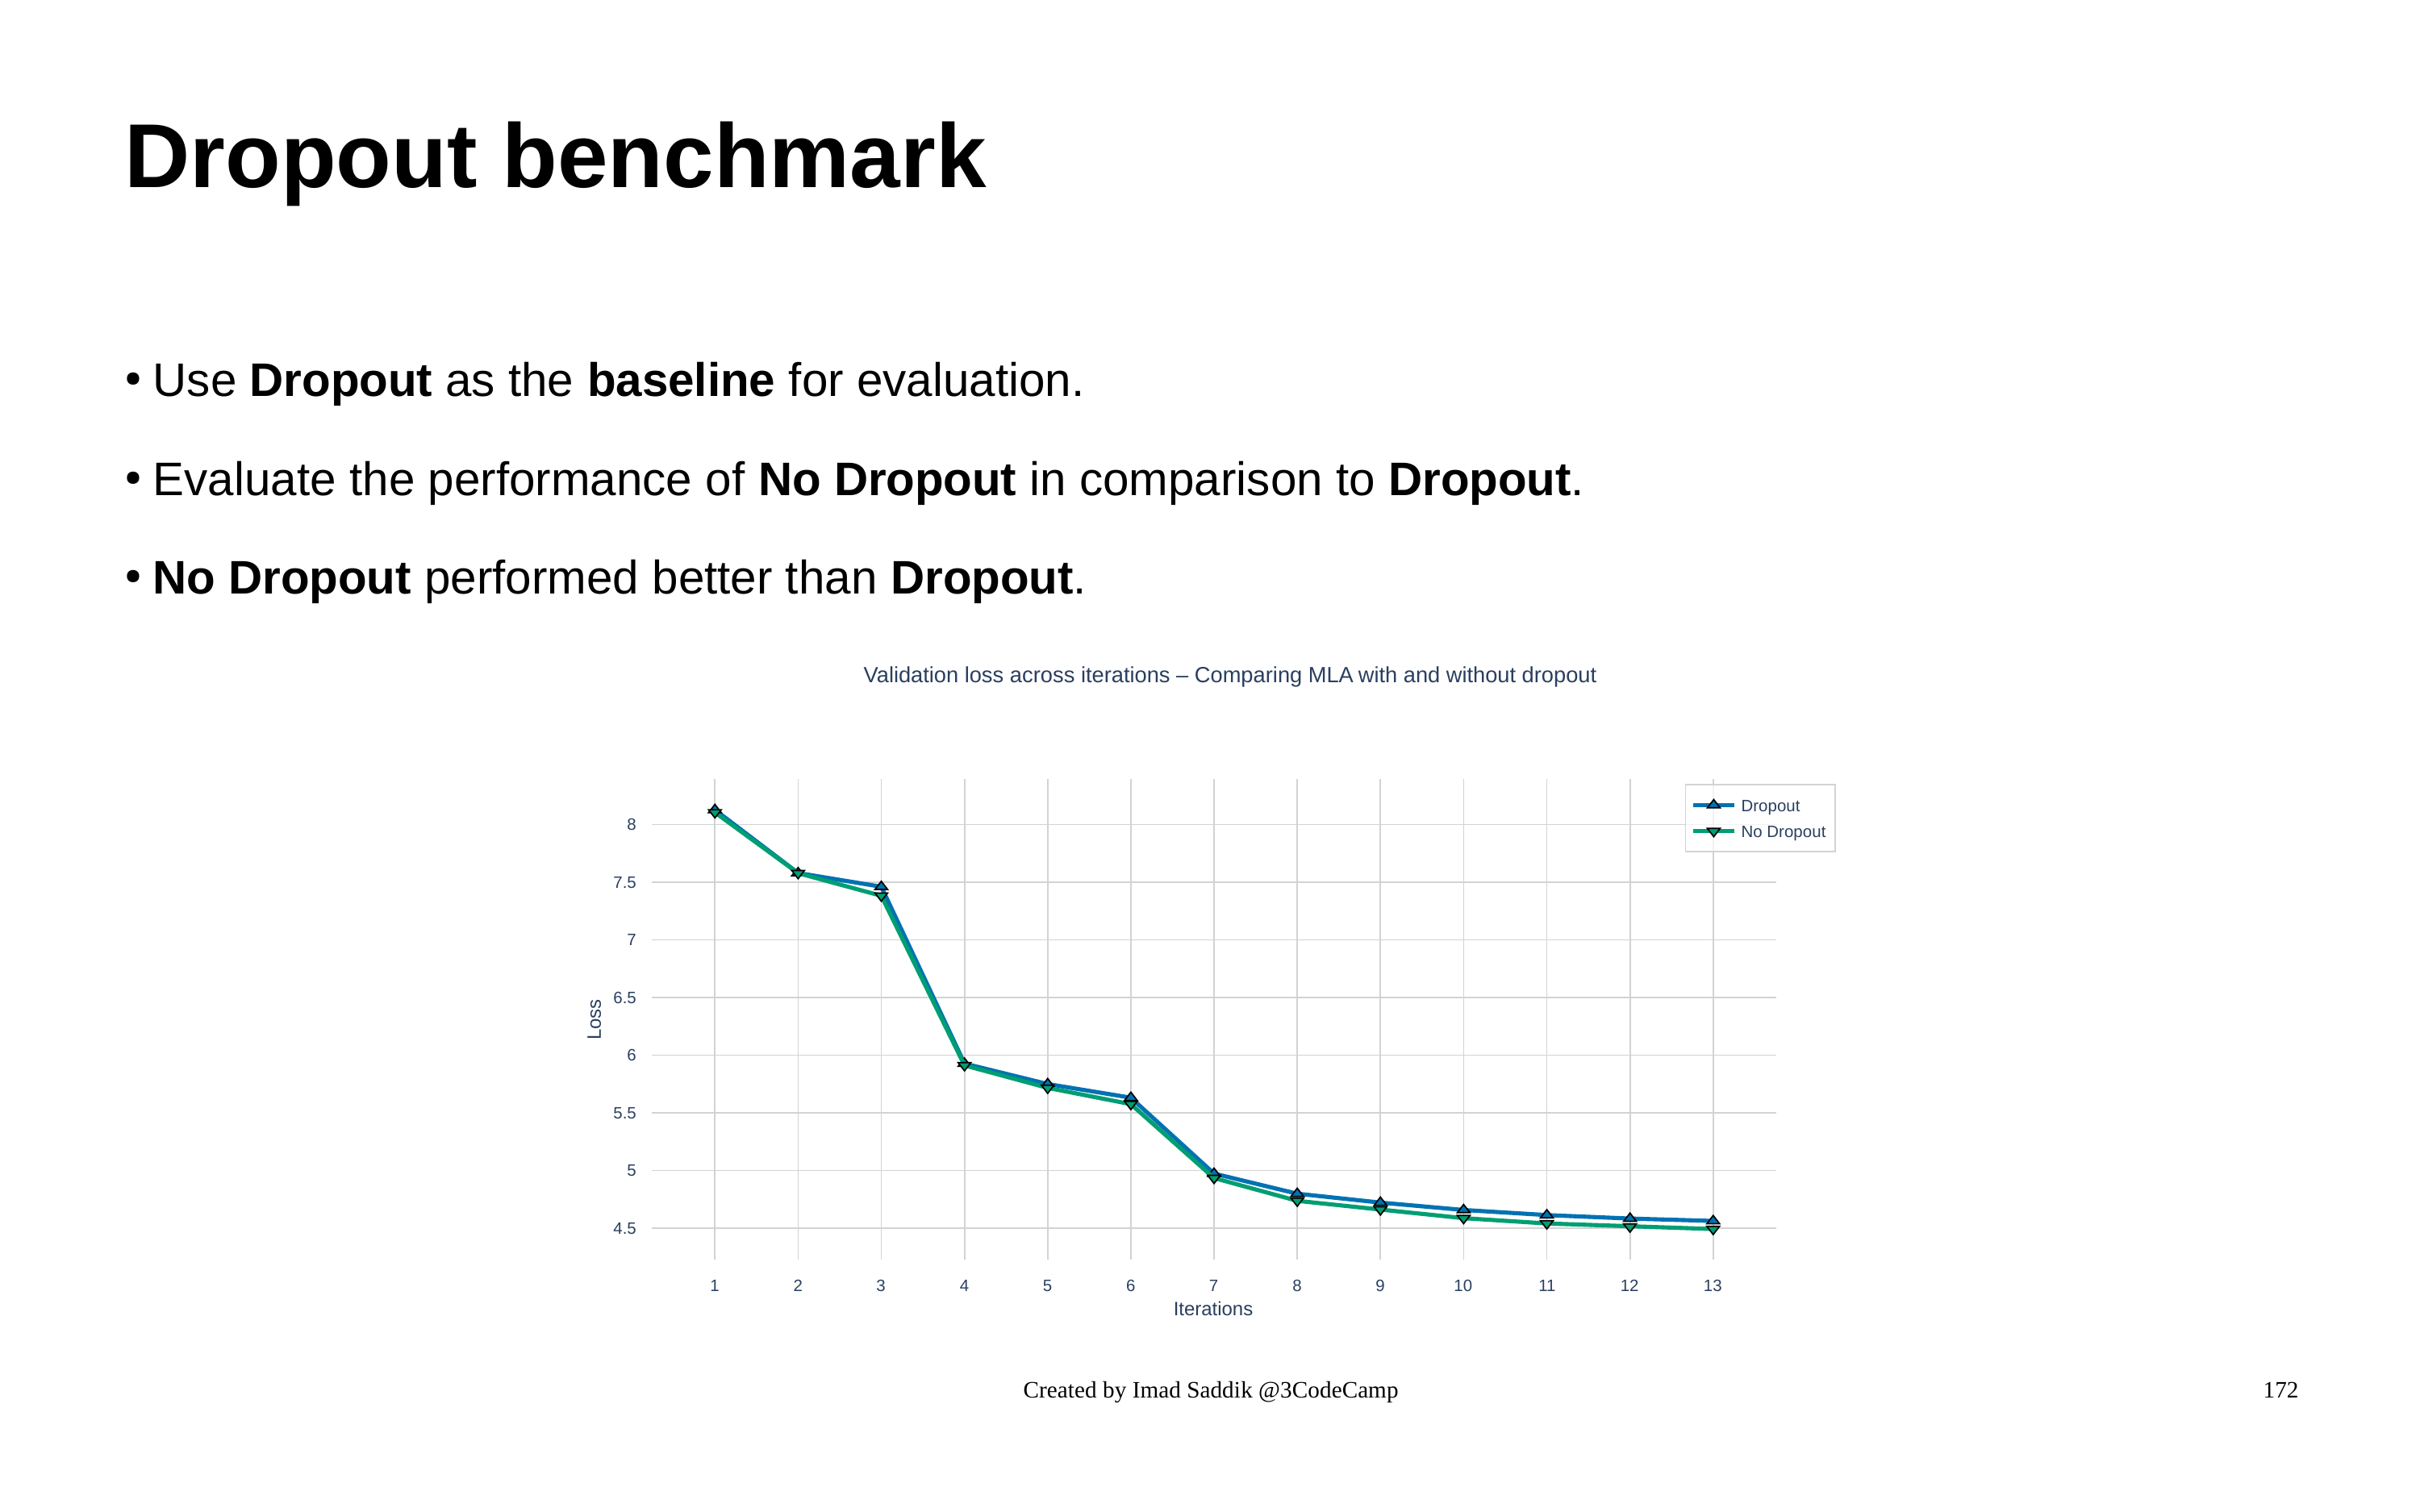

Dropout benchmark
Use Dropout as the baseline for evaluation.
Evaluate the performance of No Dropout in comparison to Dropout.
No Dropout performed better than Dropout.
Created by Imad Saddik @3CodeCamp
172